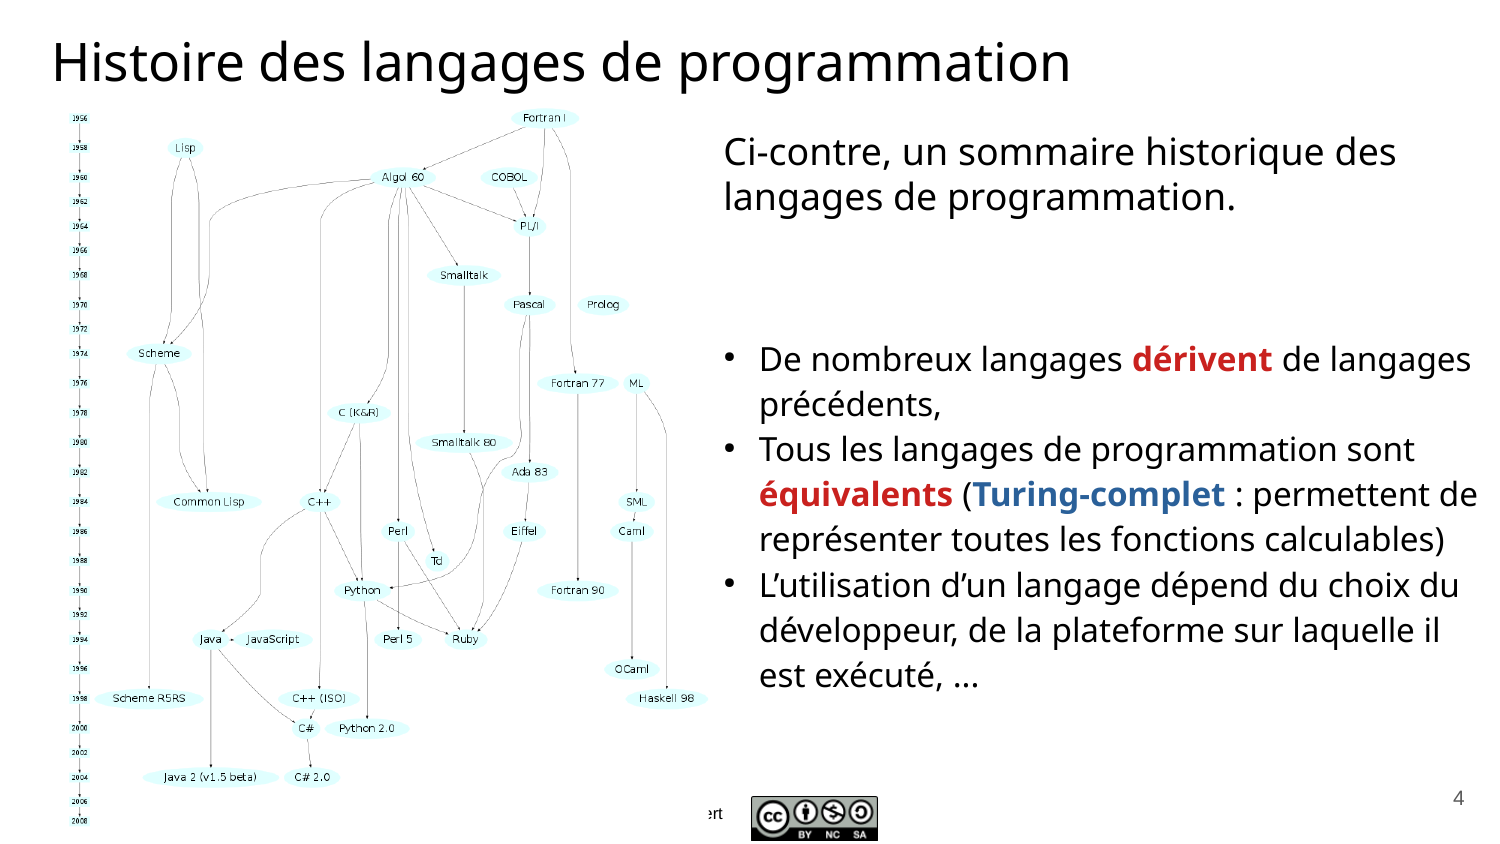

# Histoire des langages de programmation
Ci-contre, un sommaire historique des langages de programmation.
De nombreux langages dérivent de langages précédents,
Tous les langages de programmation sont équivalents (Turing-complet : permettent de représenter toutes les fonctions calculables)
L’utilisation d’un langage dépend du choix du développeur, de la plateforme sur laquelle il est exécuté, ...